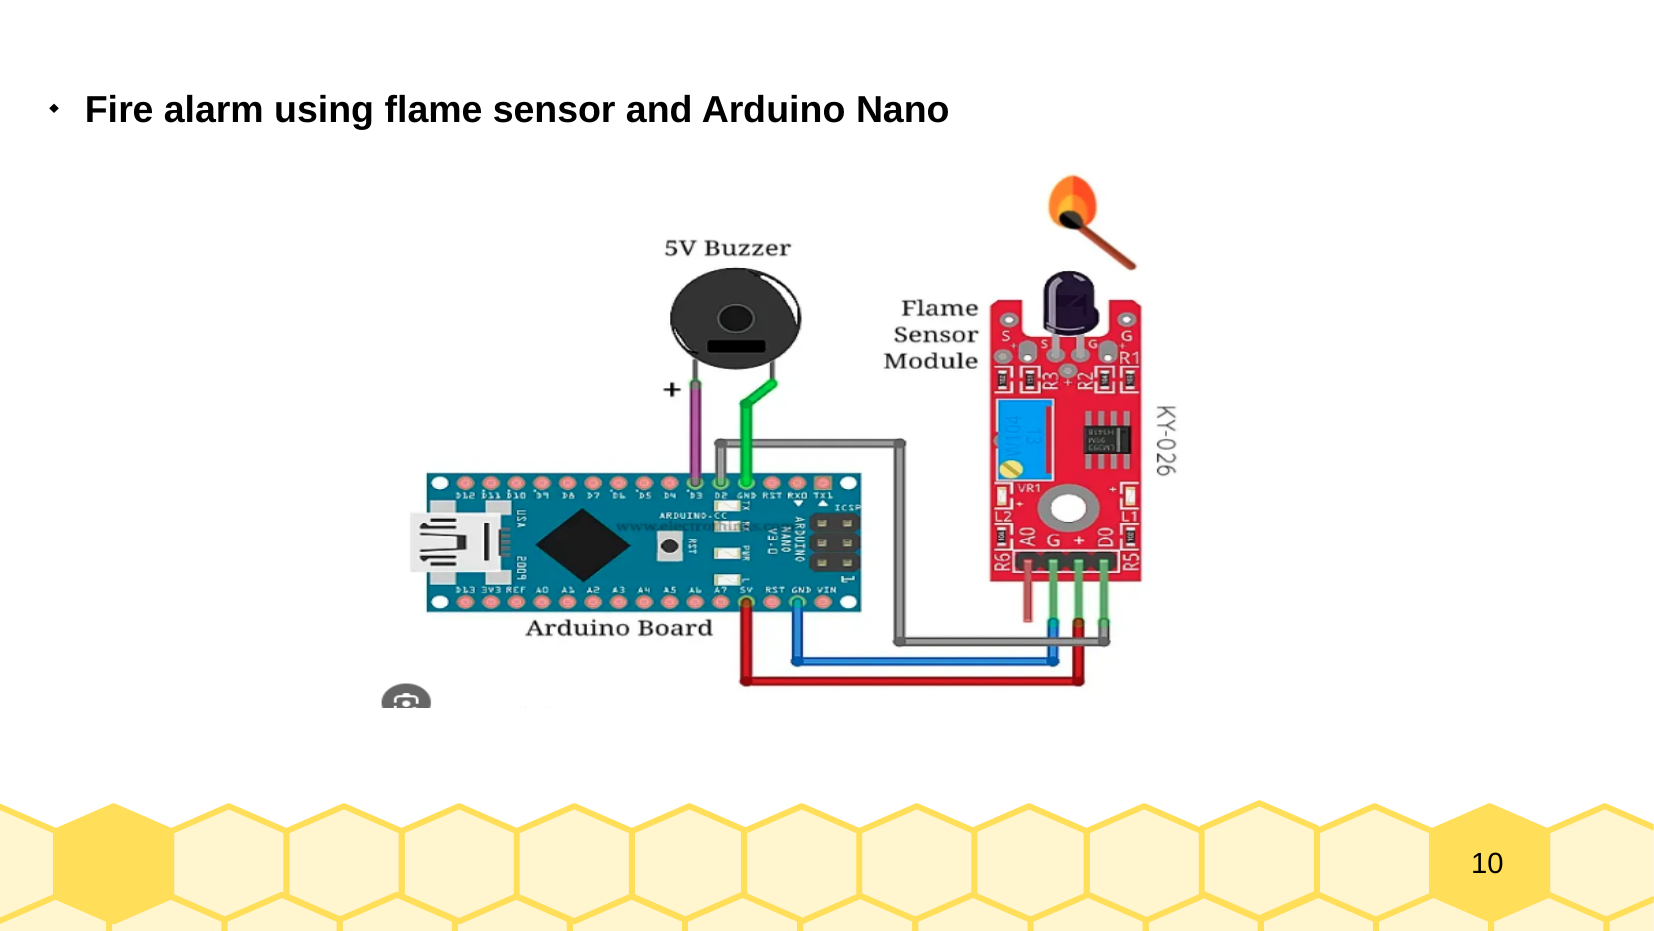

# Fire alarm using flame sensor and Arduino Nano